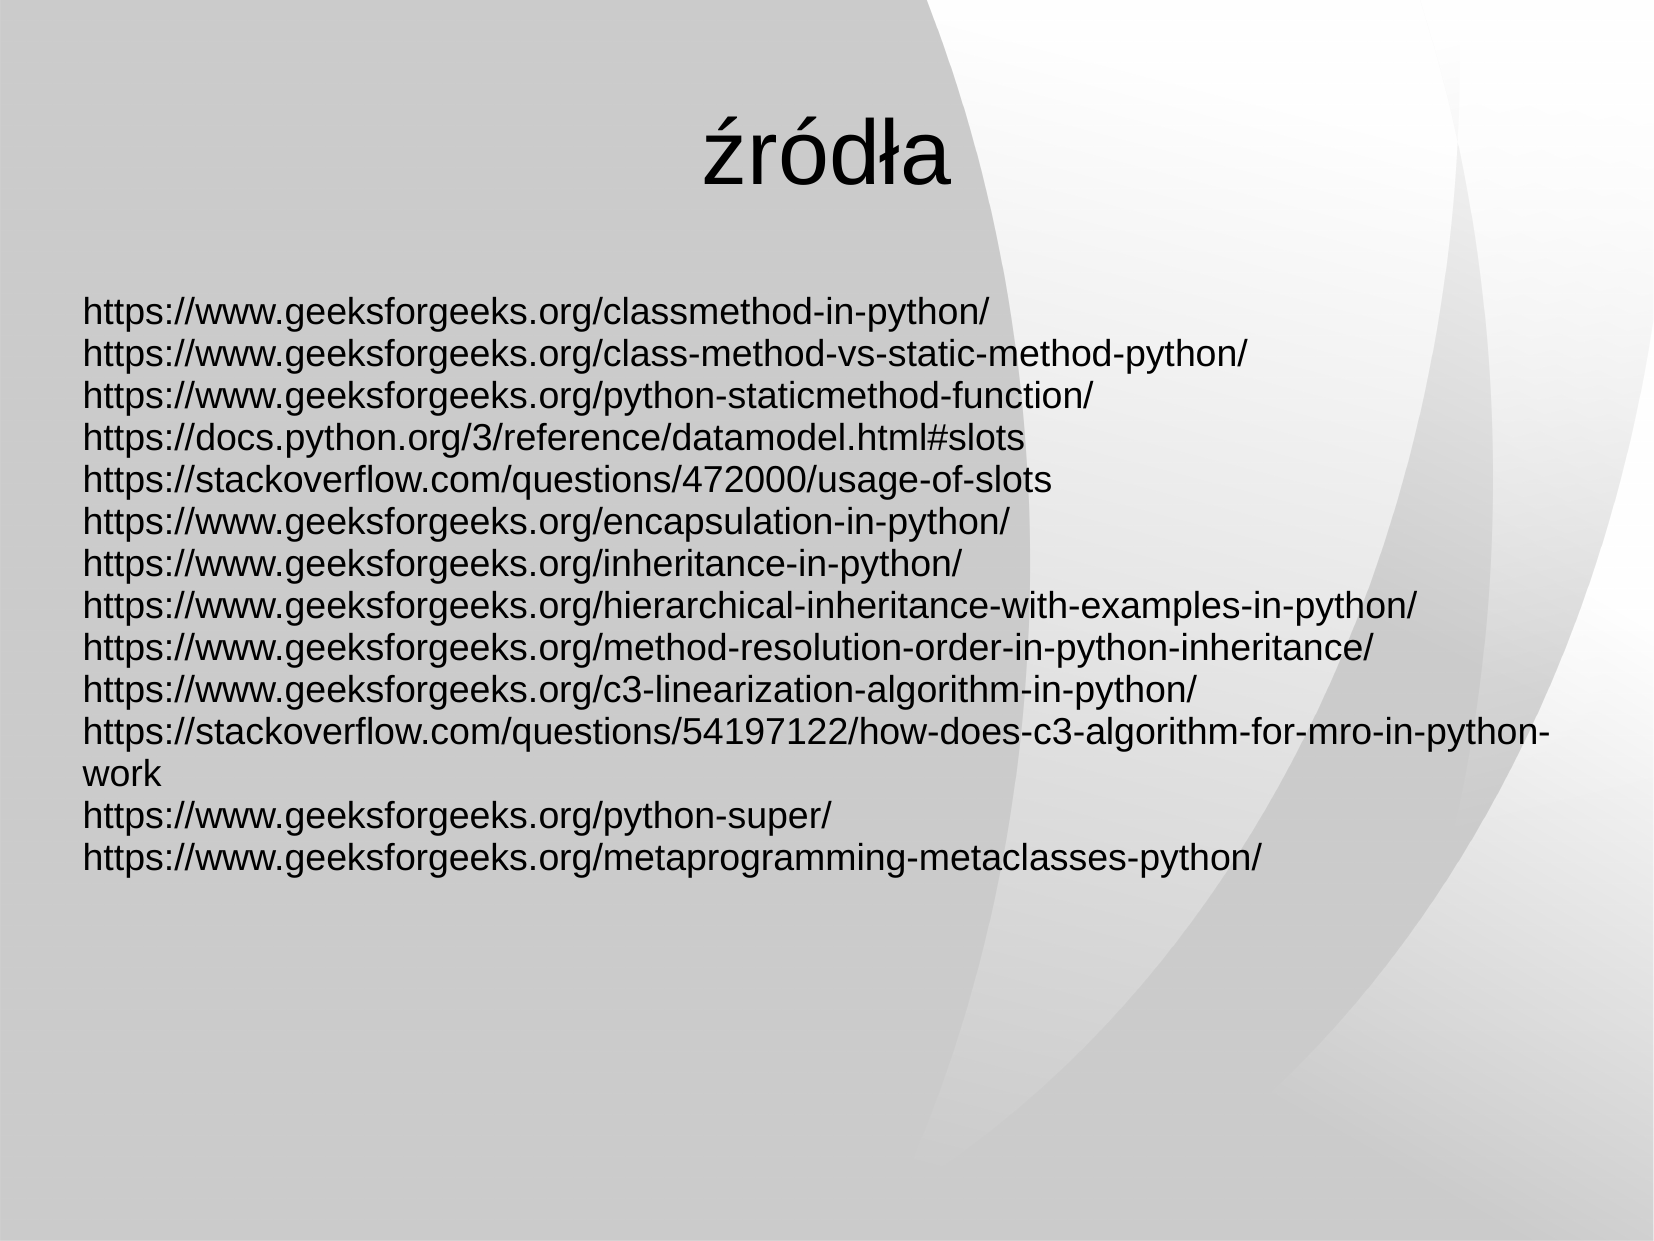

# źródła
https://www.geeksforgeeks.org/classmethod-in-python/
https://www.geeksforgeeks.org/class-method-vs-static-method-python/
https://www.geeksforgeeks.org/python-staticmethod-function/
https://docs.python.org/3/reference/datamodel.html#slots
https://stackoverflow.com/questions/472000/usage-of-slots
https://www.geeksforgeeks.org/encapsulation-in-python/
https://www.geeksforgeeks.org/inheritance-in-python/
https://www.geeksforgeeks.org/hierarchical-inheritance-with-examples-in-python/
https://www.geeksforgeeks.org/method-resolution-order-in-python-inheritance/
https://www.geeksforgeeks.org/c3-linearization-algorithm-in-python/
https://stackoverflow.com/questions/54197122/how-does-c3-algorithm-for-mro-in-python-work
https://www.geeksforgeeks.org/python-super/
https://www.geeksforgeeks.org/metaprogramming-metaclasses-python/